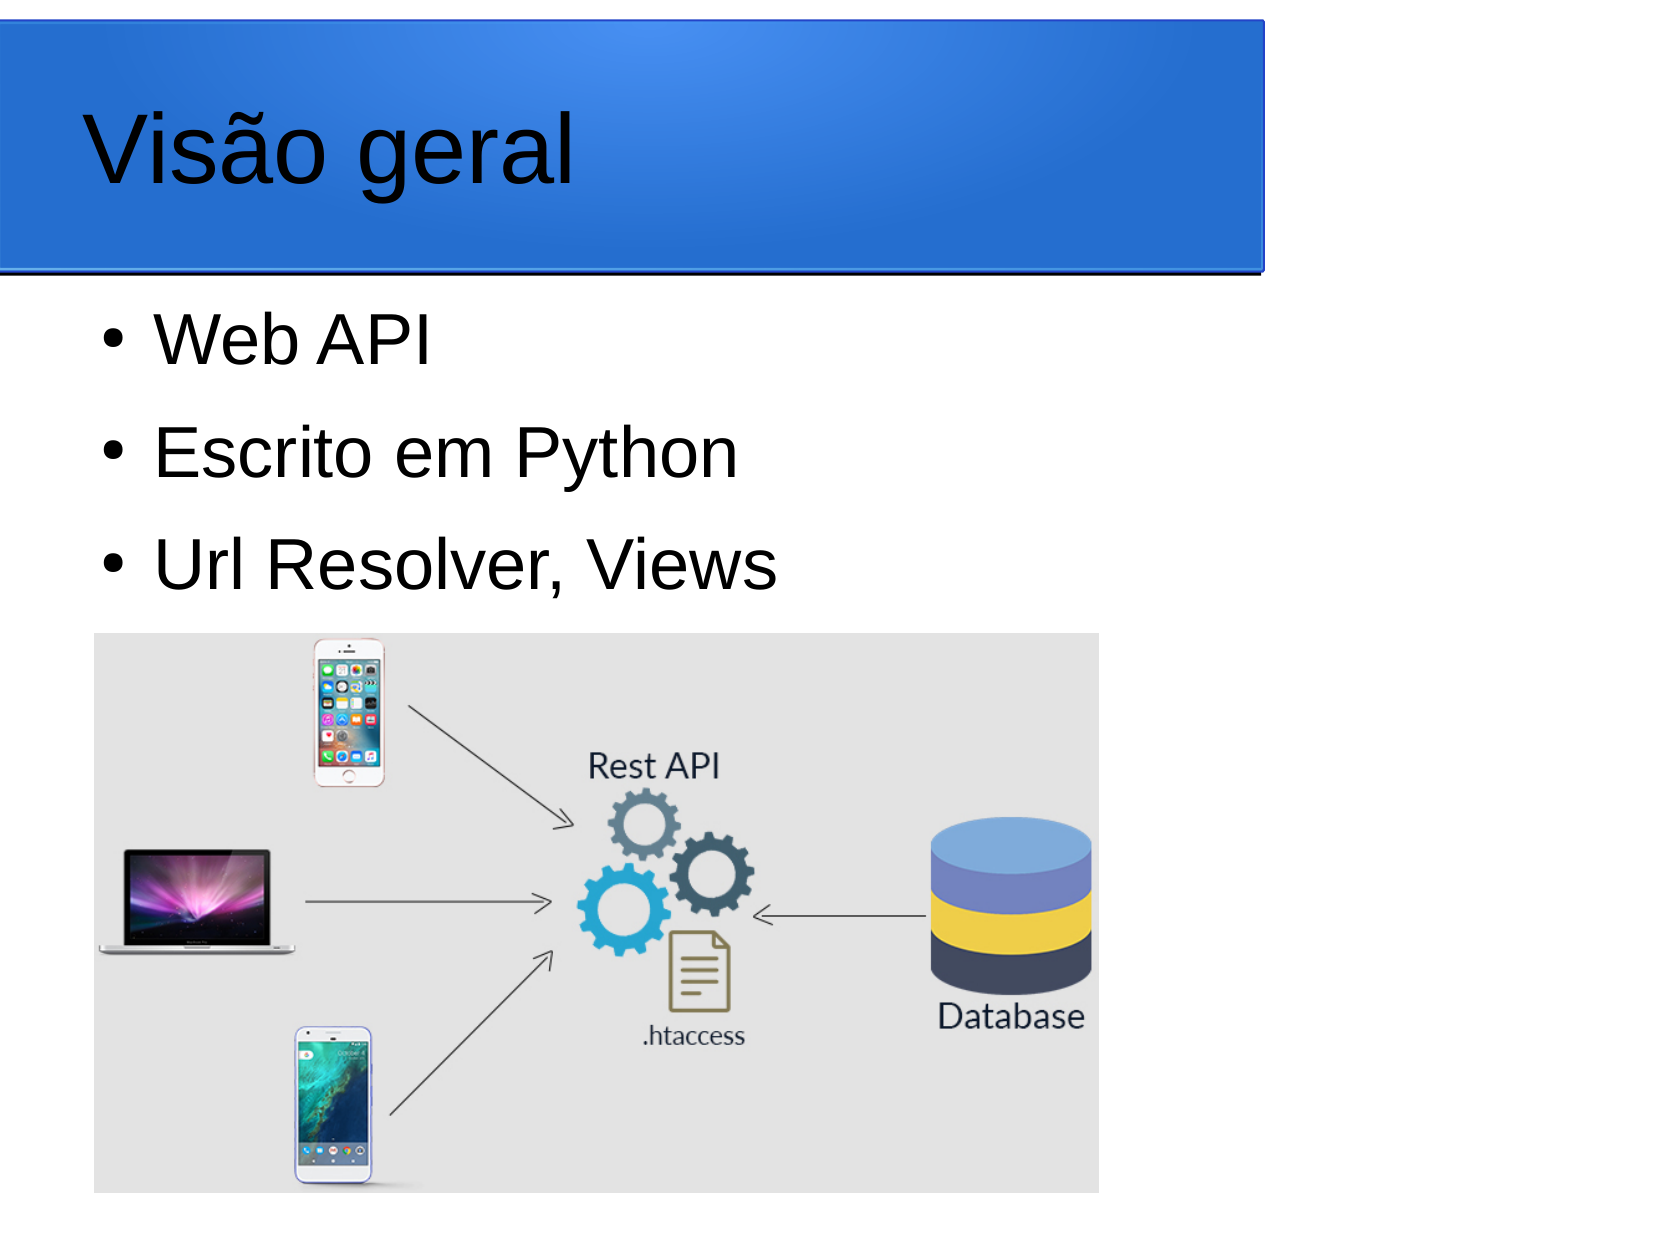

# Visão geral
Web API
Escrito em Python
Url Resolver, Views